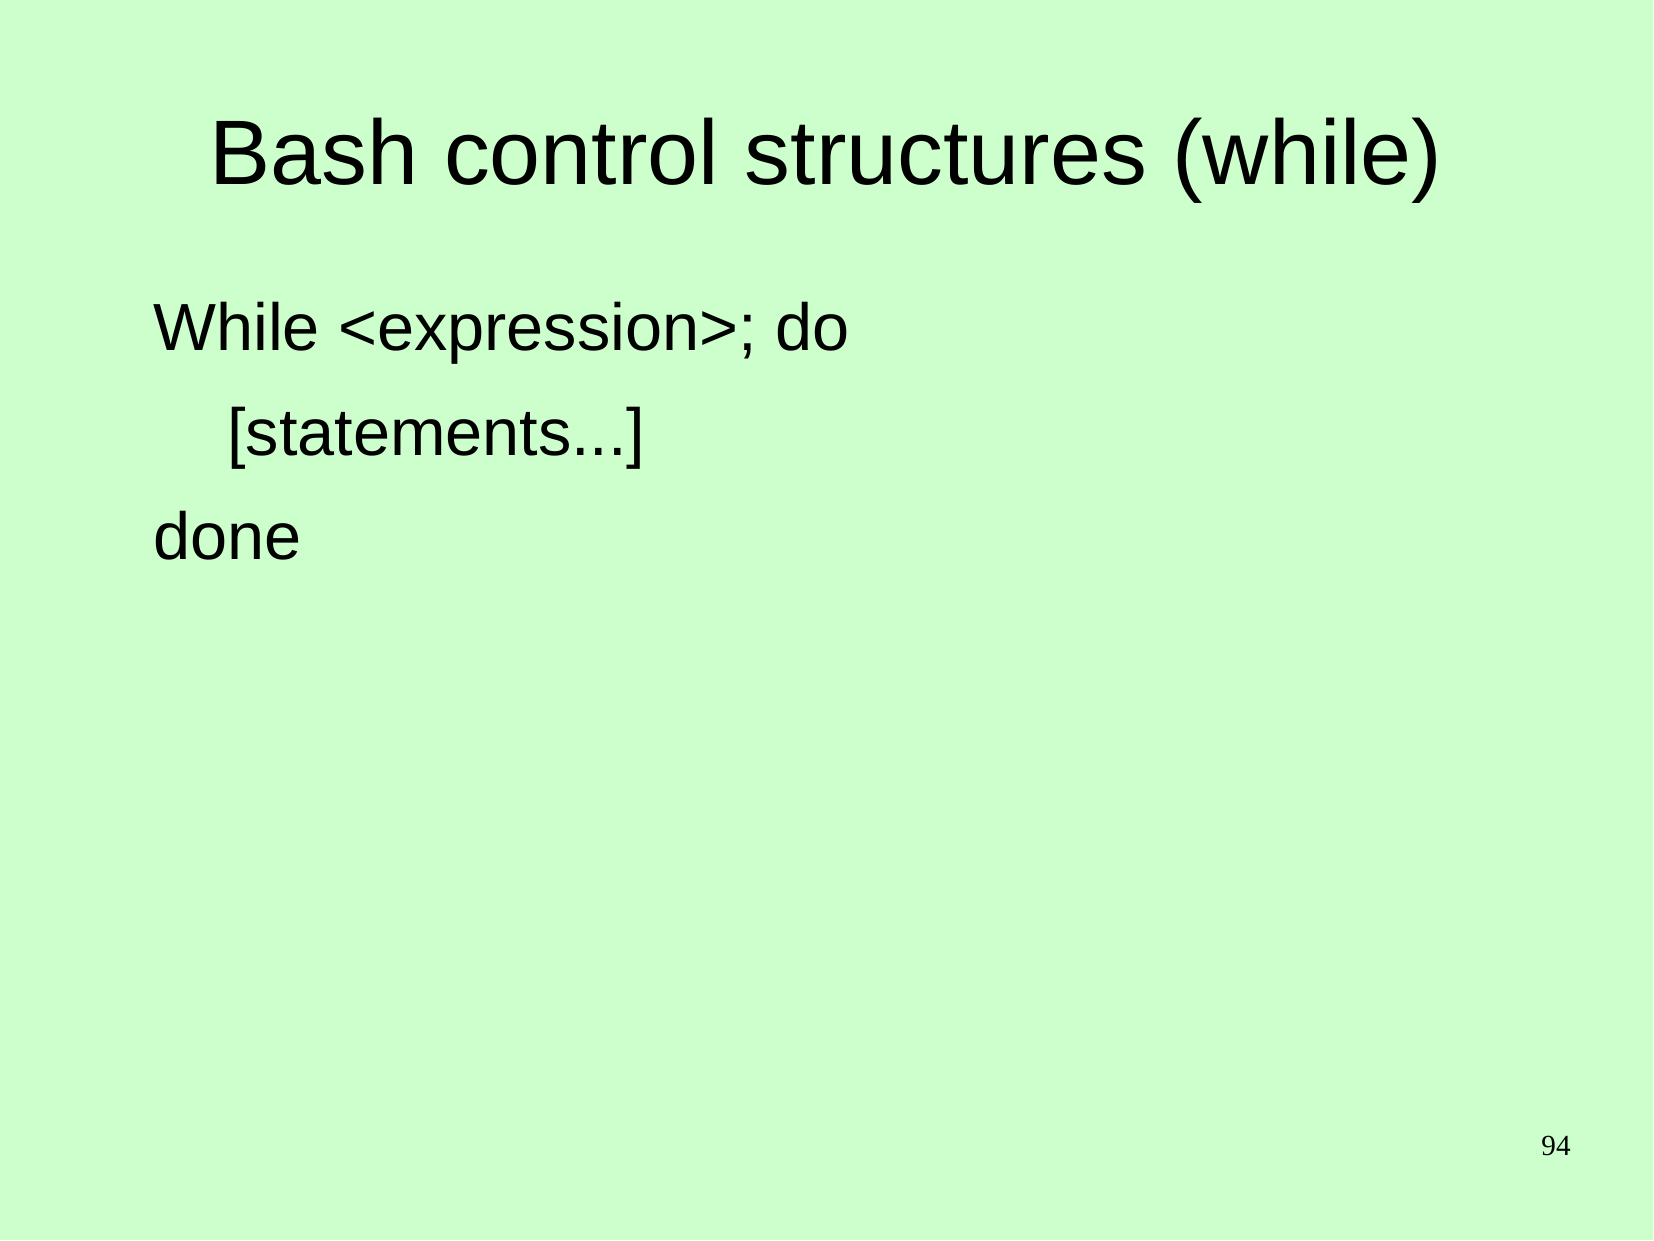

# Bash control structures (while)
While <expression>; do
 [statements...]
done
94